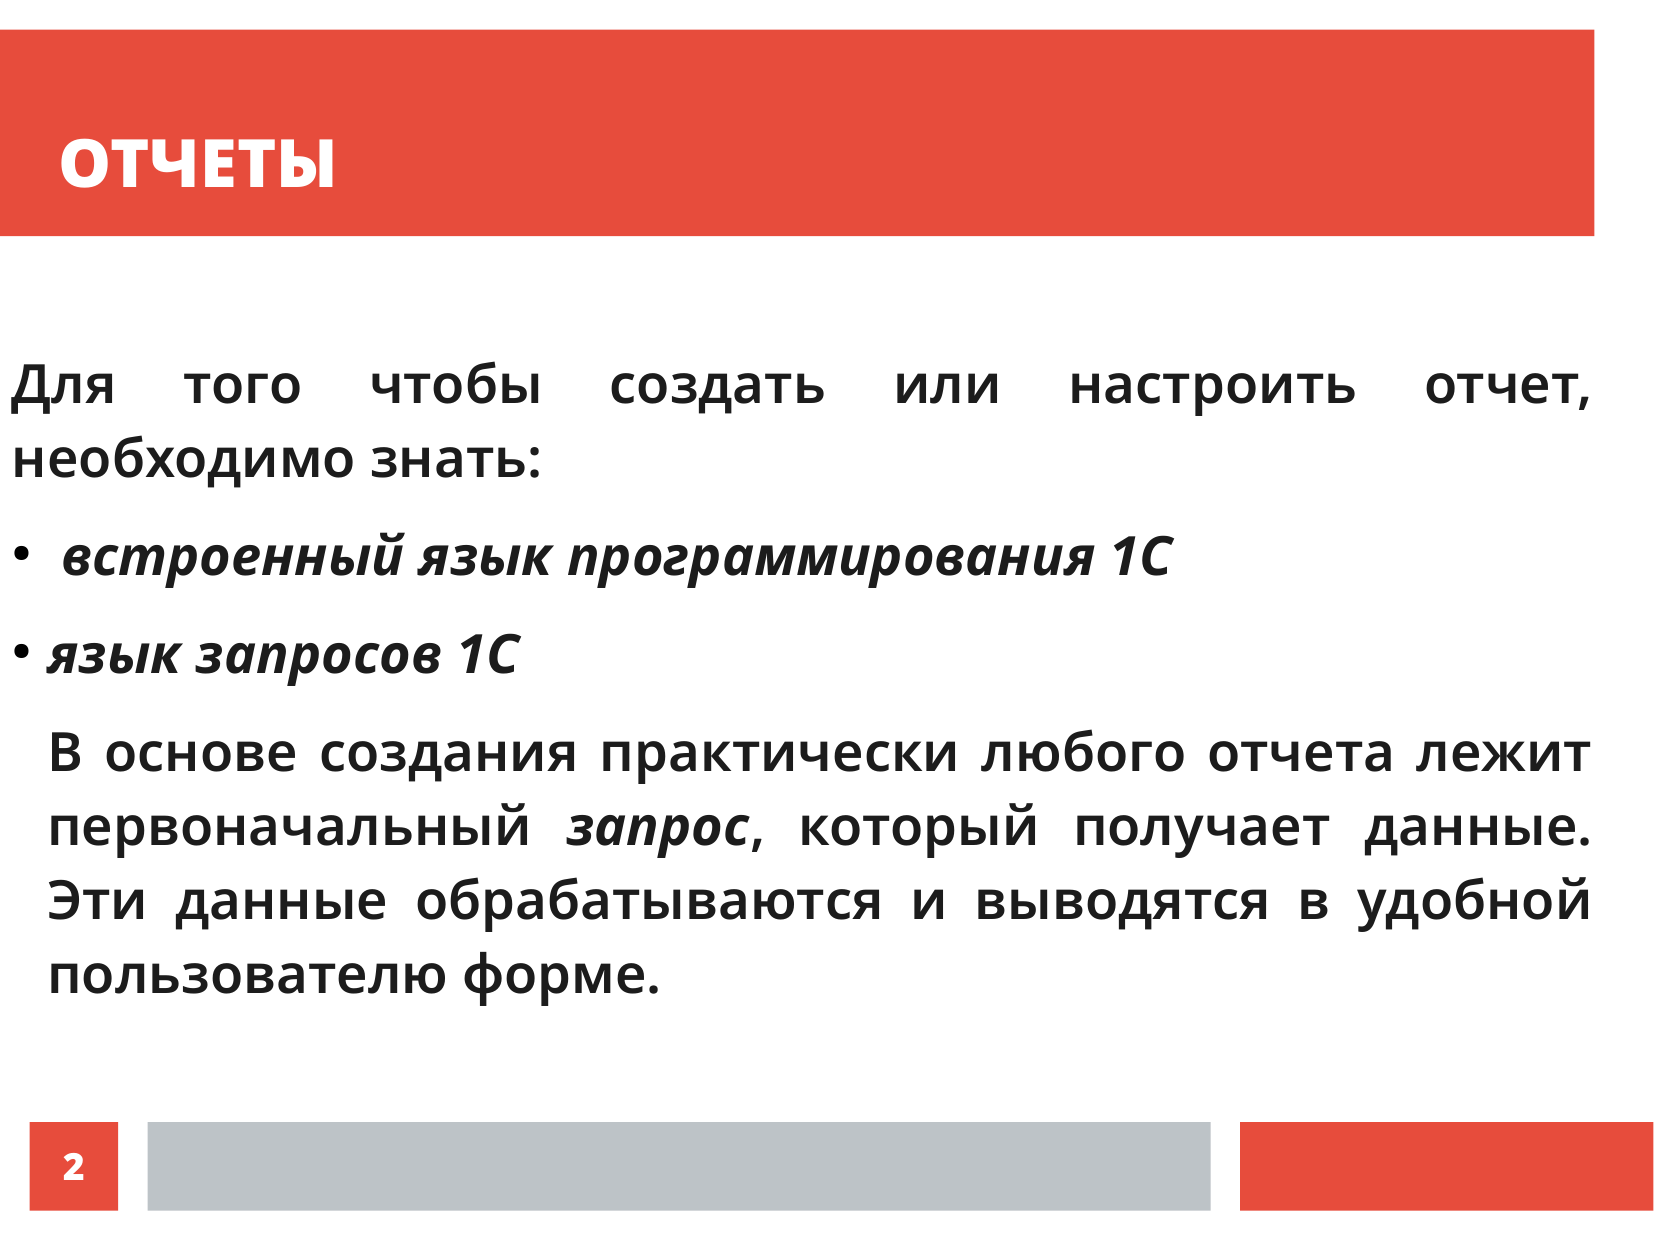

# ОТЧЕТЫ
Для того чтобы создать или настроить отчет, необходимо знать:
 встроенный язык программирования 1С
язык запросов 1С
В основе создания практически любого отчета лежит первоначальный запрос, который получает данные. Эти данные обрабатываются и выводятся в удобной пользователю форме.
2